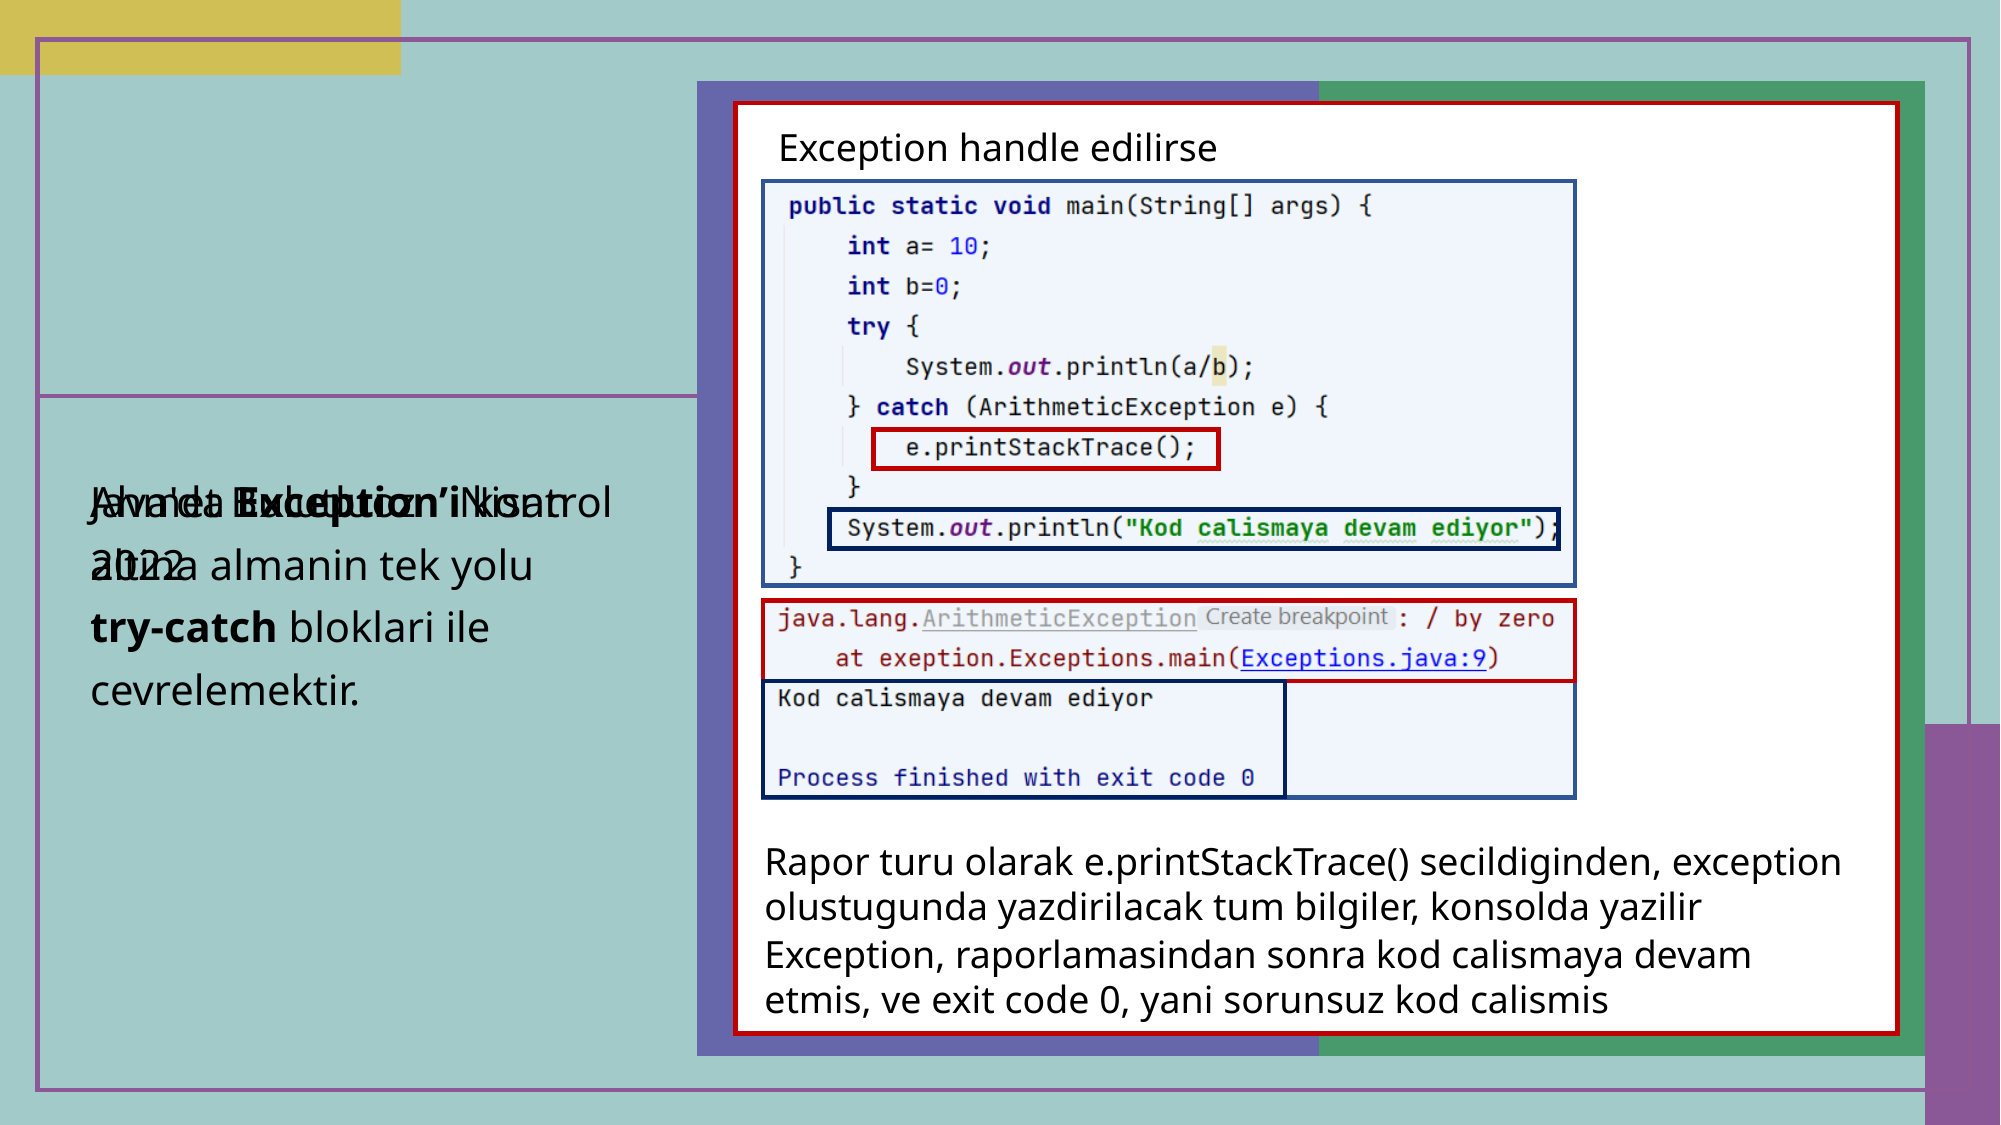

Exception handle edilirse
# Handling exepcitions
Java'da Exception’i kontrol altina almanin tek yolu
try-catch bloklari ile cevrelemektir.
Ahmet Bulutluoz Nisan 2022
Rapor turu olarak e.printStackTrace() secildiginden, exception olustugunda yazdirilacak tum bilgiler, konsolda yazilir
Exception, raporlamasindan sonra kod calismaya devam etmis, ve exit code 0, yani sorunsuz kod calismis